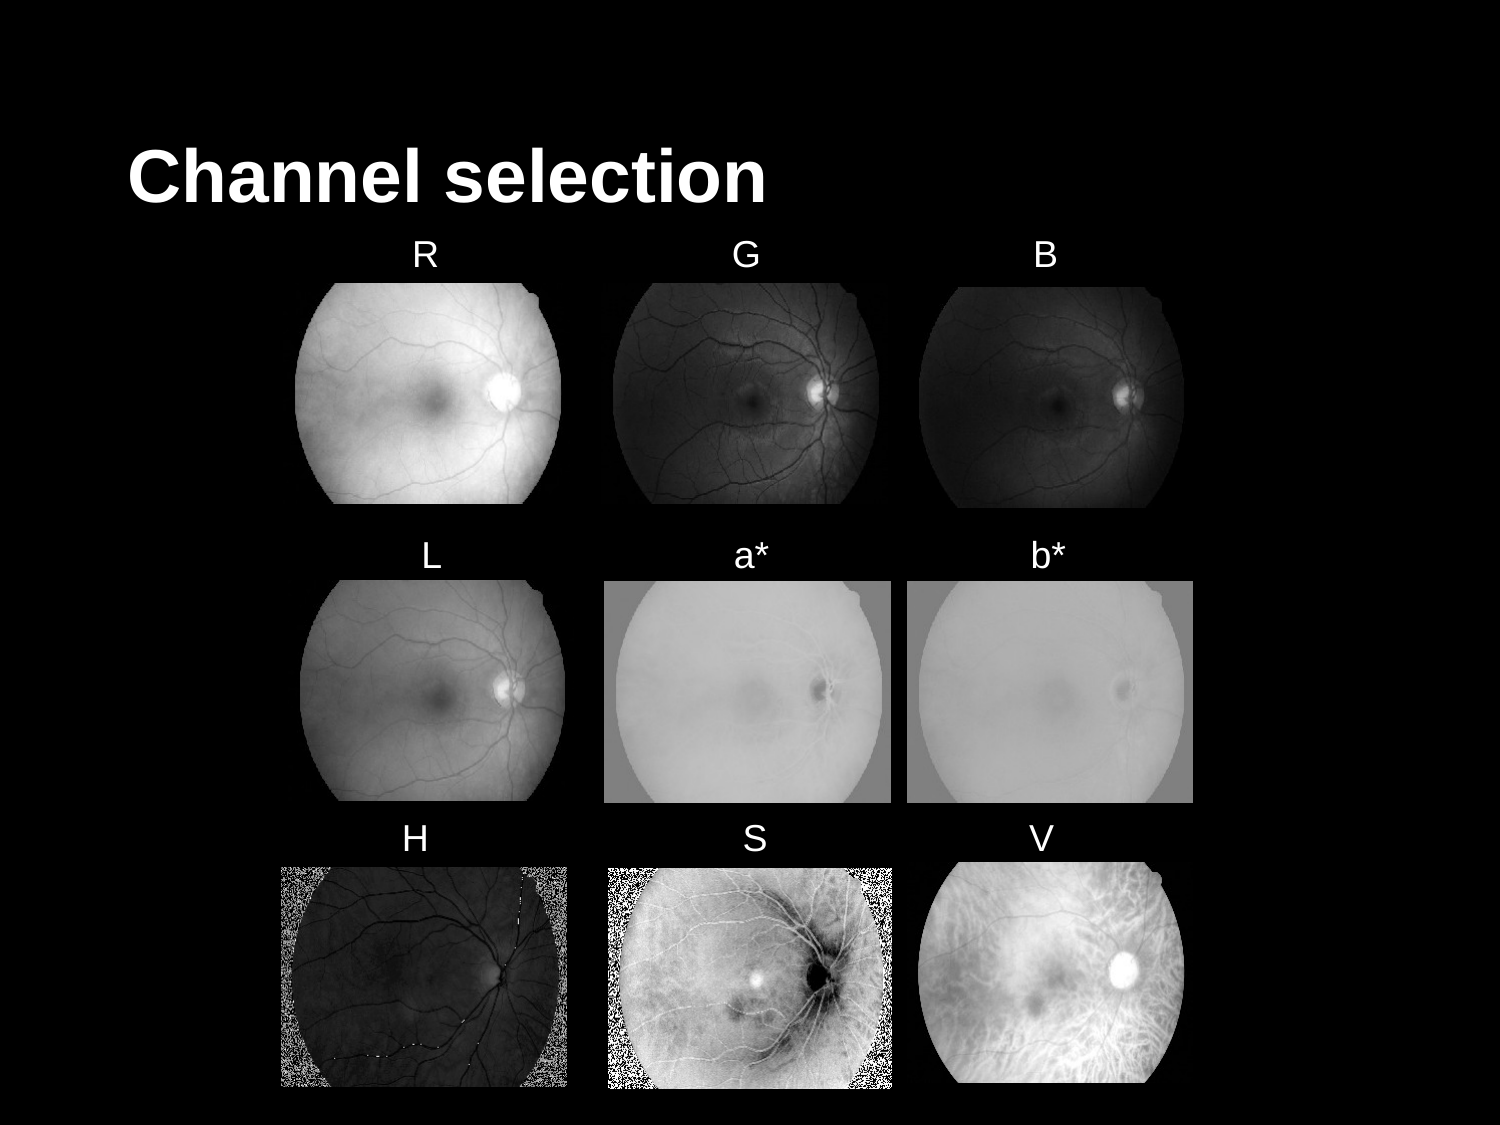

# Channel selection
R G B
 L a* b*
 H S V